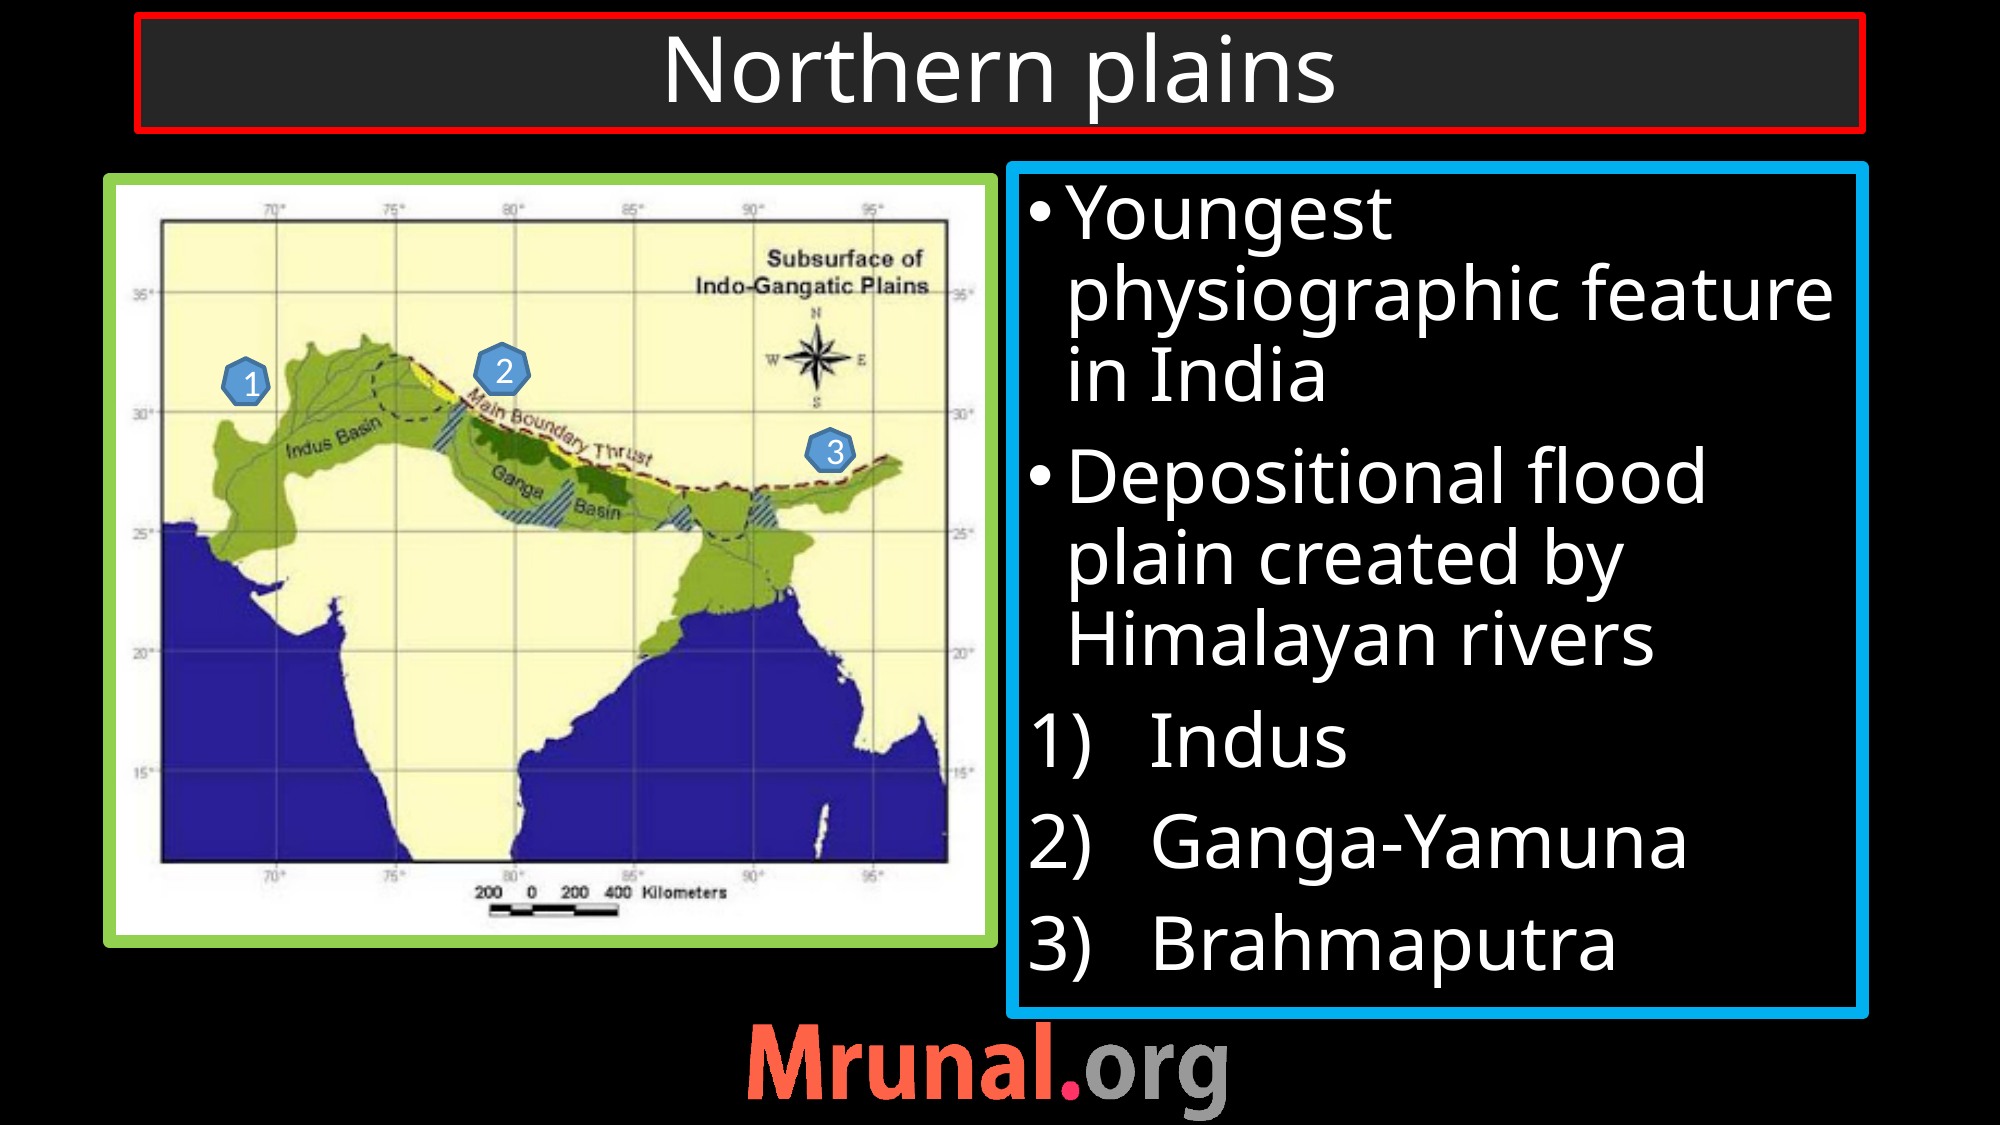

Northern plains
# Youngest physiographic feature in India
Depositional flood plain created by Himalayan rivers
Indus
Ganga-Yamuna
Brahmaputra
2
1
3